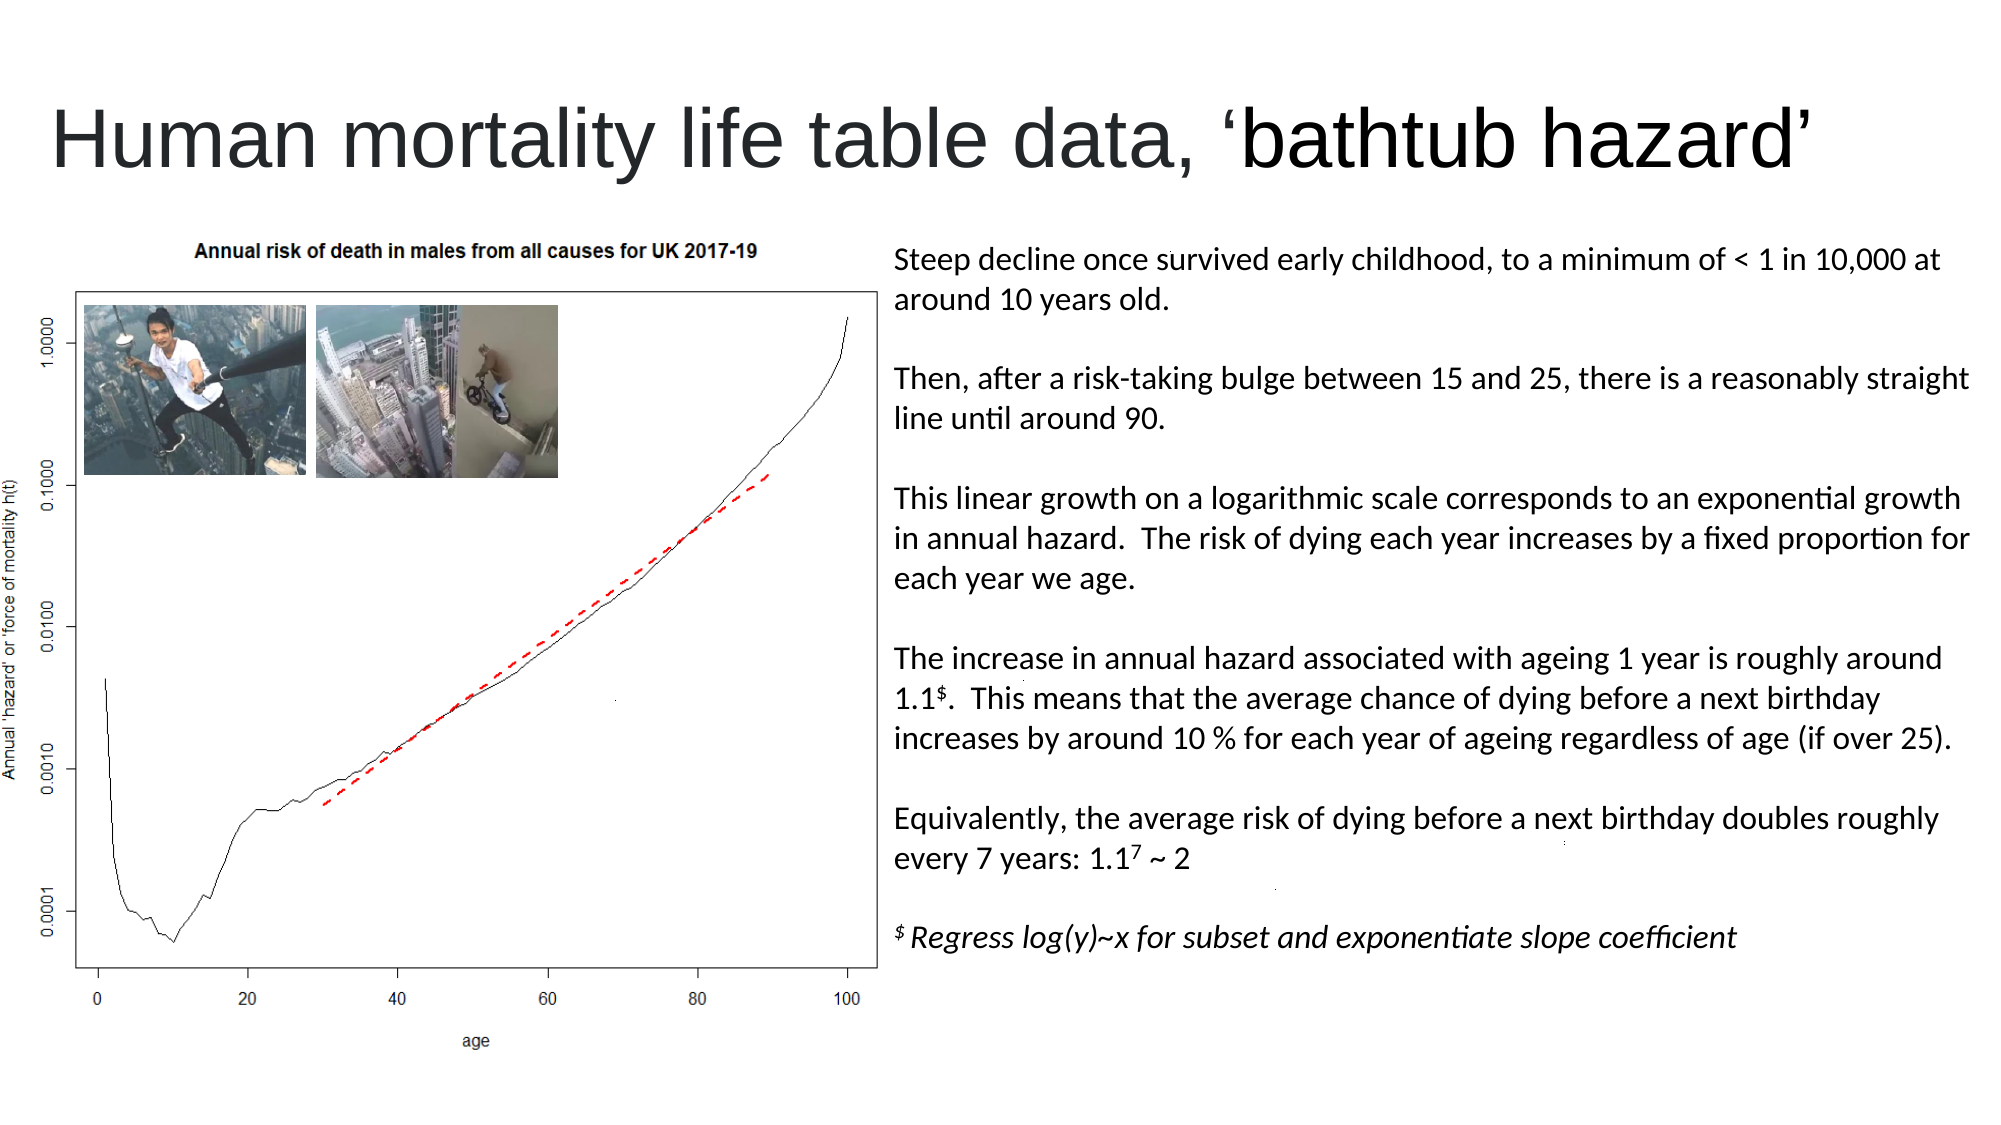

# Human mortality life table data, ‘bathtub hazard’
Steep decline once survived early childhood, to a minimum of < 1 in 10,000 at around 10 years old.
Then, after a risk-taking bulge between 15 and 25, there is a reasonably straight line until around 90.
This linear growth on a logarithmic scale corresponds to an exponential growth in annual hazard. The risk of dying each year increases by a fixed proportion for each year we age.
The increase in annual hazard associated with ageing 1 year is roughly around 1.1$. This means that the average chance of dying before a next birthday increases by around 10 % for each year of ageing regardless of age (if over 25).
Equivalently, the average risk of dying before a next birthday doubles roughly every 7 years: 1.17 ~ 2
$ Regress log(y)~x for subset and exponentiate slope coefficient